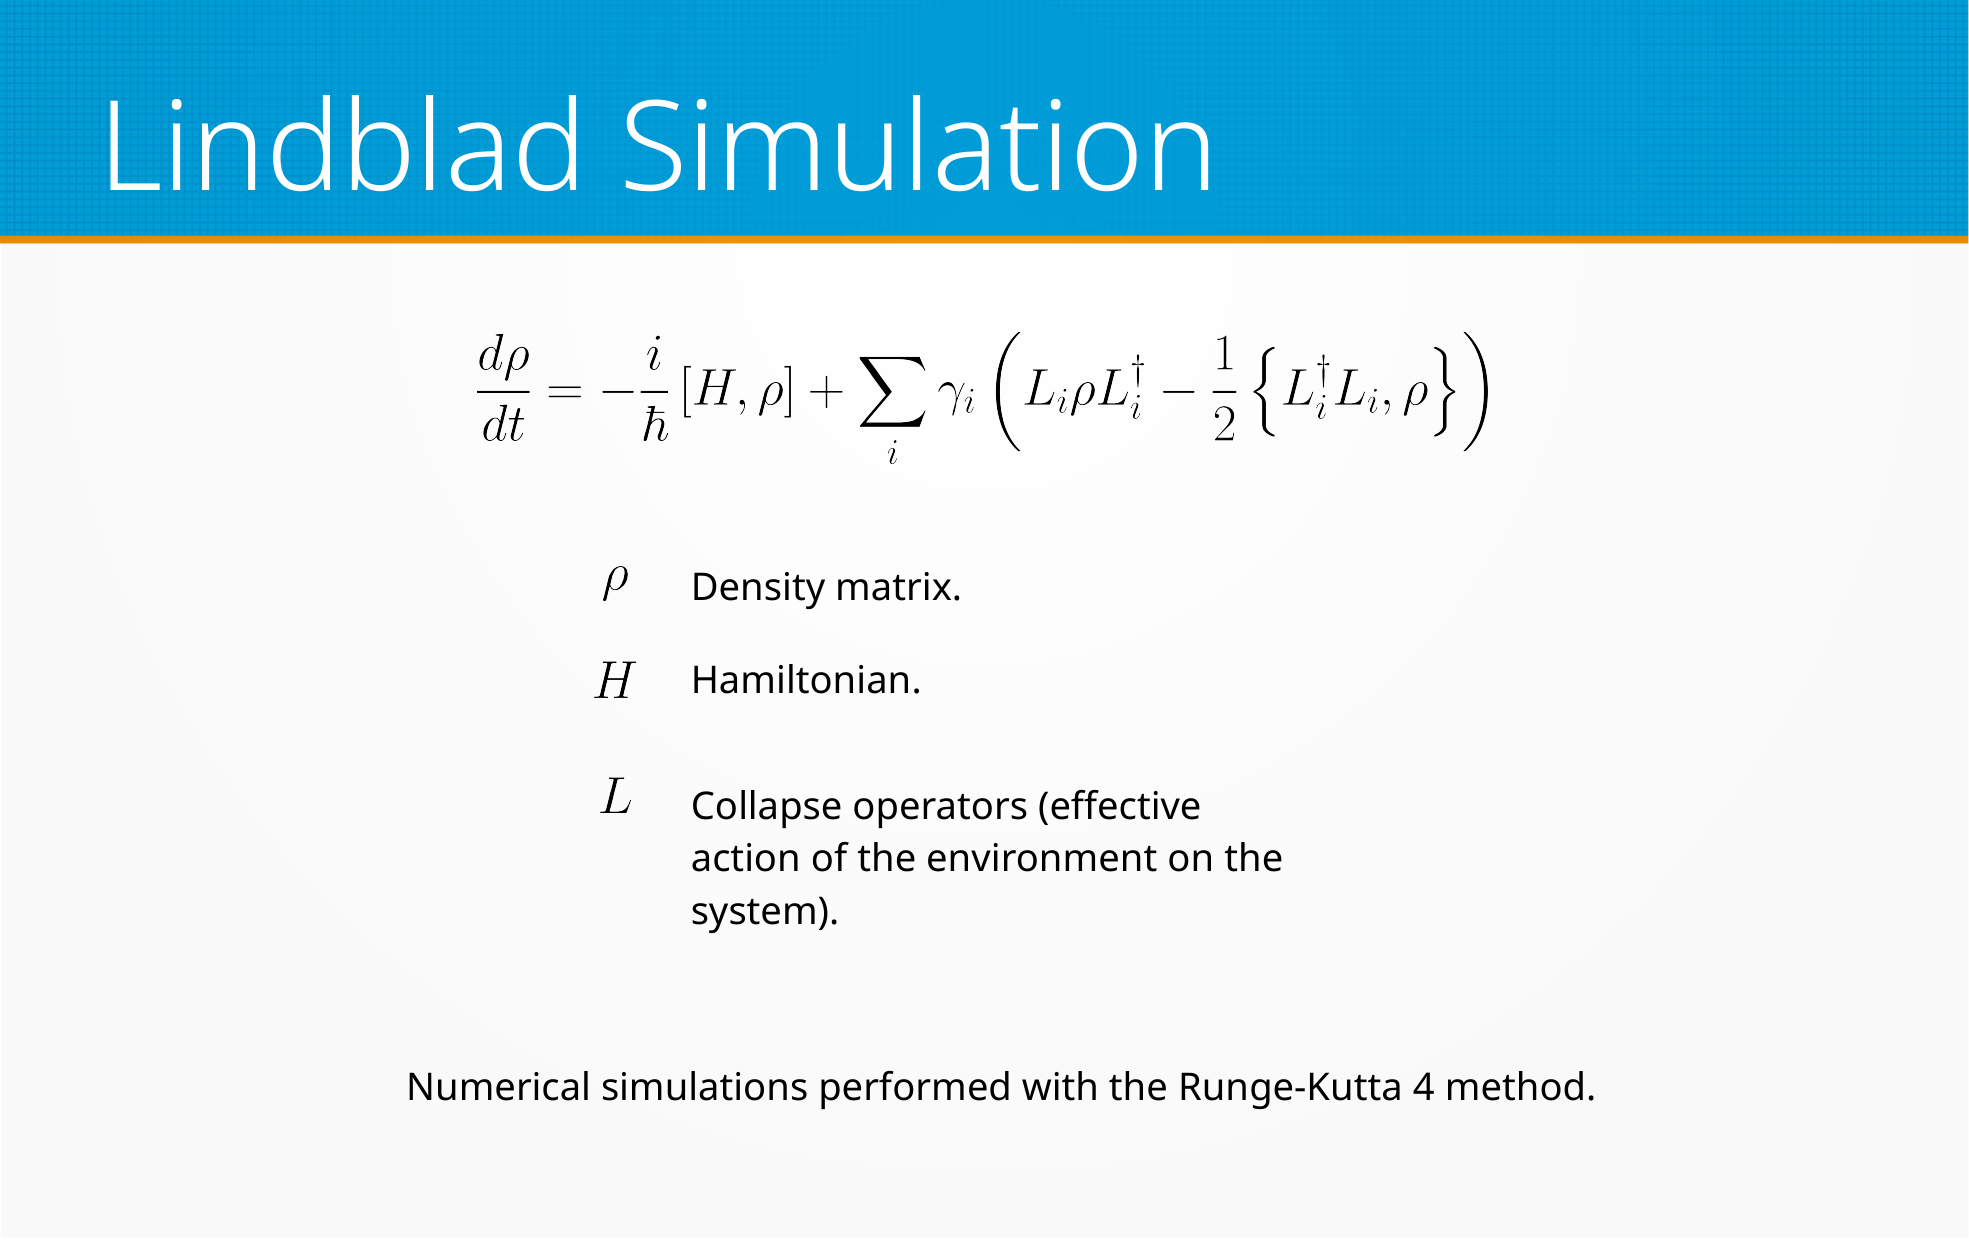

# Lindblad Simulation
Density matrix.
Hamiltonian.
Collapse operators (effective action of the environment on the system).
Numerical simulations performed with the Runge-Kutta 4 method.